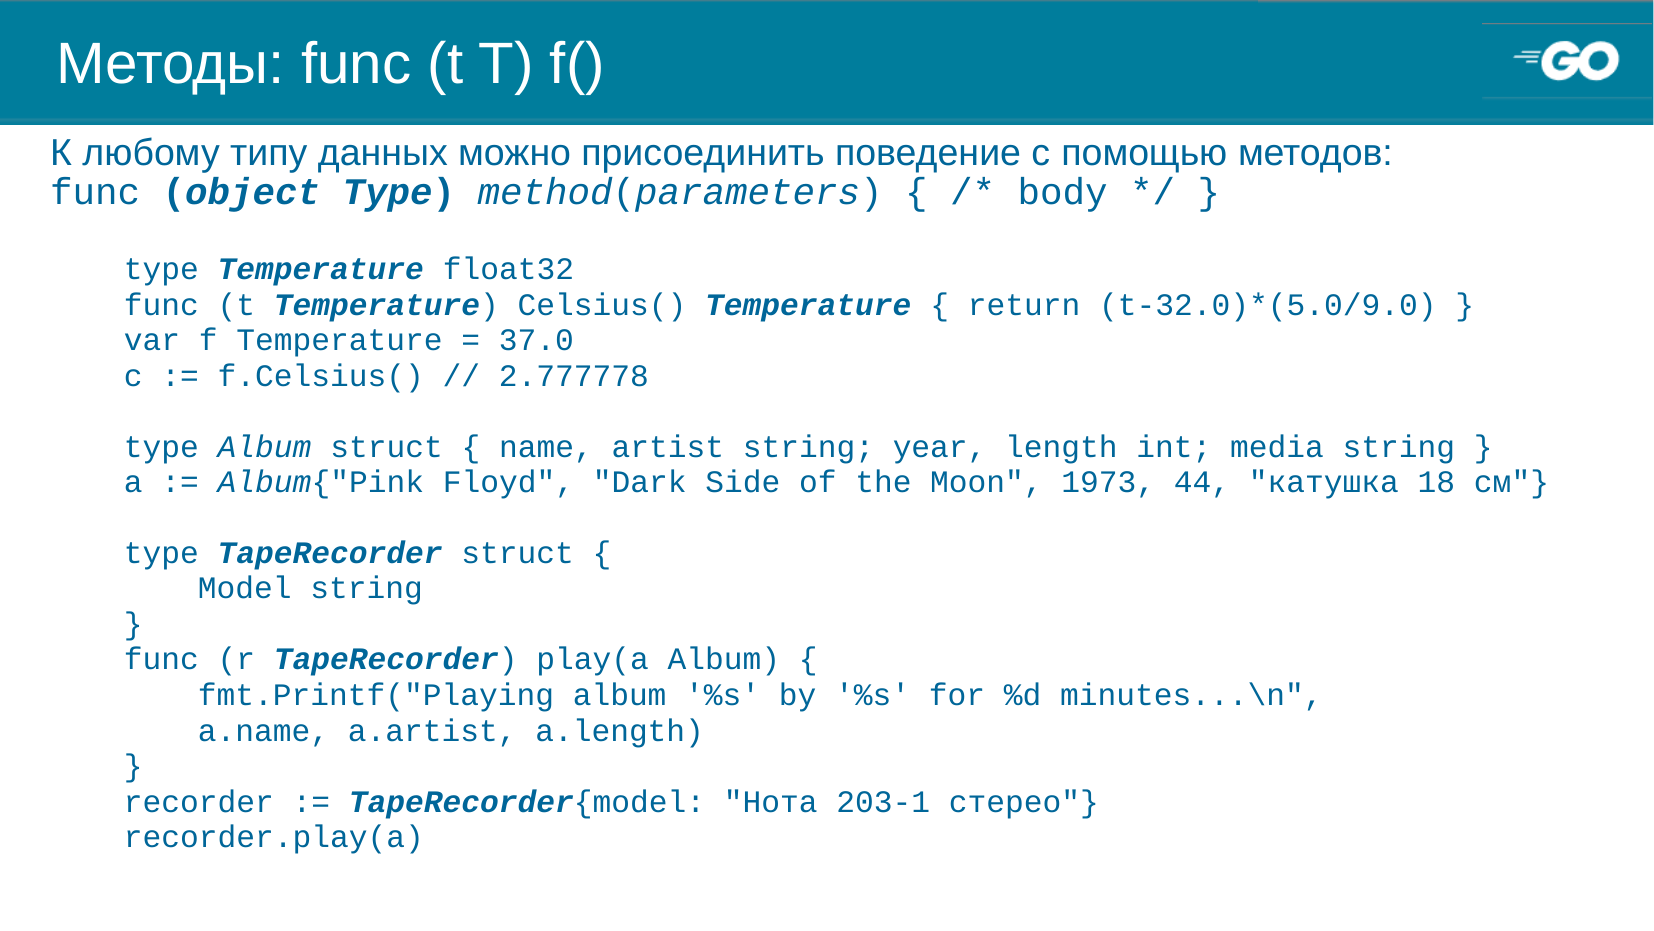

Методы: func (t T) f()
К любому типу данных можно присоединить поведение с помощью методов:
func (object Type) method(parameters) { /* body */ }
	type Temperature float32
	func (t Temperature) Celsius() Temperature { return (t-32.0)*(5.0/9.0) }
	var f Temperature = 37.0
	c := f.Celsius() // 2.777778
	type Album struct { name, artist string; year, length int; media string }
	a := Album{"Pink Floyd", "Dark Side of the Moon", 1973, 44, "катушка 18 см"}
	type TapeRecorder struct {
		Model string
	}
	func (r TapeRecorder) play(a Album) {
		fmt.Printf("Playing album '%s' by '%s' for %d minutes...\n",
		a.name, a.artist, a.length)
	}
	recorder := TapeRecorder{model: "Нота 203-1 стерео"}
	recorder.play(a)